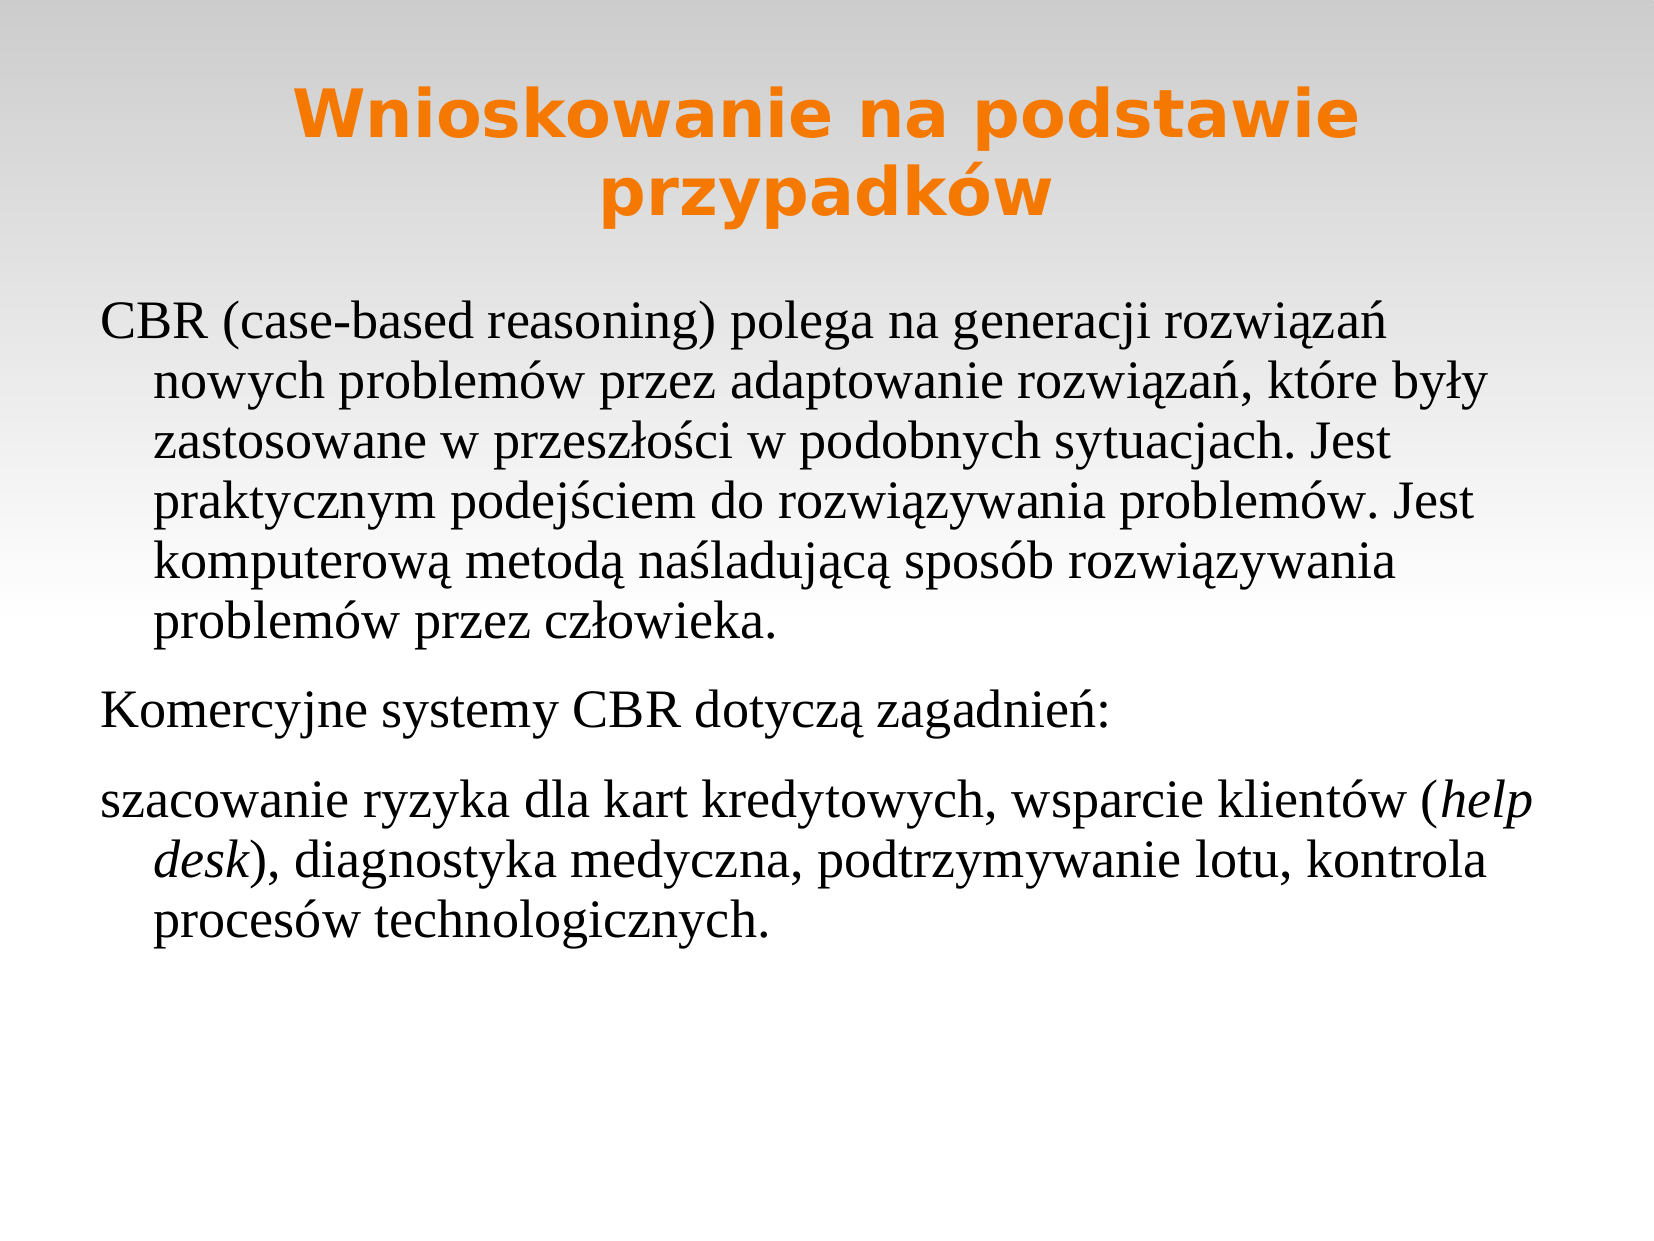

# Wnioskowanie na podstawie przypadków
CBR (case-based reasoning) polega na generacji rozwiązań nowych problemów przez adaptowanie rozwiązań, które były zastosowane w przeszłości w podobnych sytuacjach. Jest praktycznym podejściem do rozwiązywania problemów. Jest komputerową metodą naśladującą sposób rozwiązywania problemów przez człowieka.
Komercyjne systemy CBR dotyczą zagadnień:
szacowanie ryzyka dla kart kredytowych, wsparcie klientów (help desk), diagnostyka medyczna, podtrzymywanie lotu, kontrola procesów technologicznych.